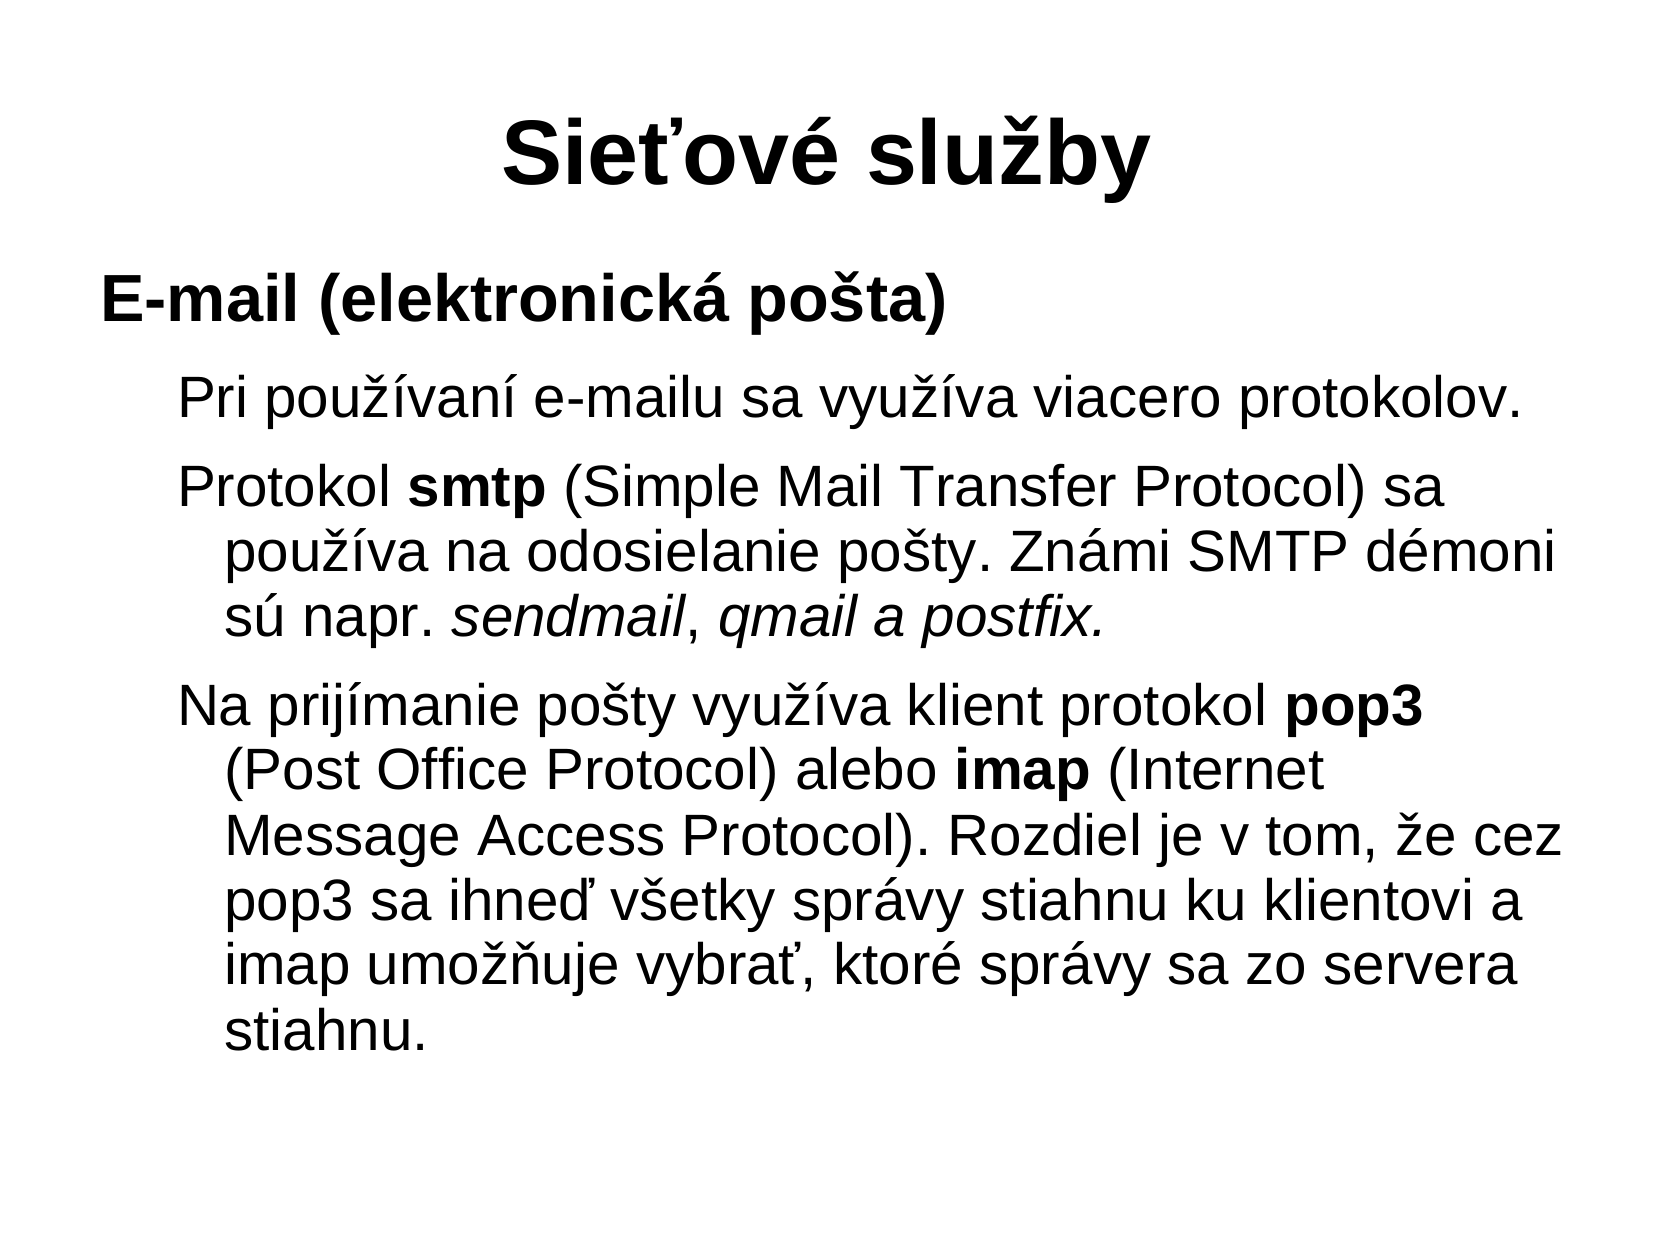

# Sieťové služby
E-mail (elektronická pošta)
Pri používaní e-mailu sa využíva viacero protokolov.
Protokol smtp (Simple Mail Transfer Protocol) sa používa na odosielanie pošty. Známi SMTP démoni sú napr. sendmail, qmail a postfix.
Na prijímanie pošty využíva klient protokol pop3 (Post Office Protocol) alebo imap (Internet Message Access Protocol). Rozdiel je v tom, že cez pop3 sa ihneď všetky správy stiahnu ku klientovi a imap umožňuje vybrať, ktoré správy sa zo servera stiahnu.